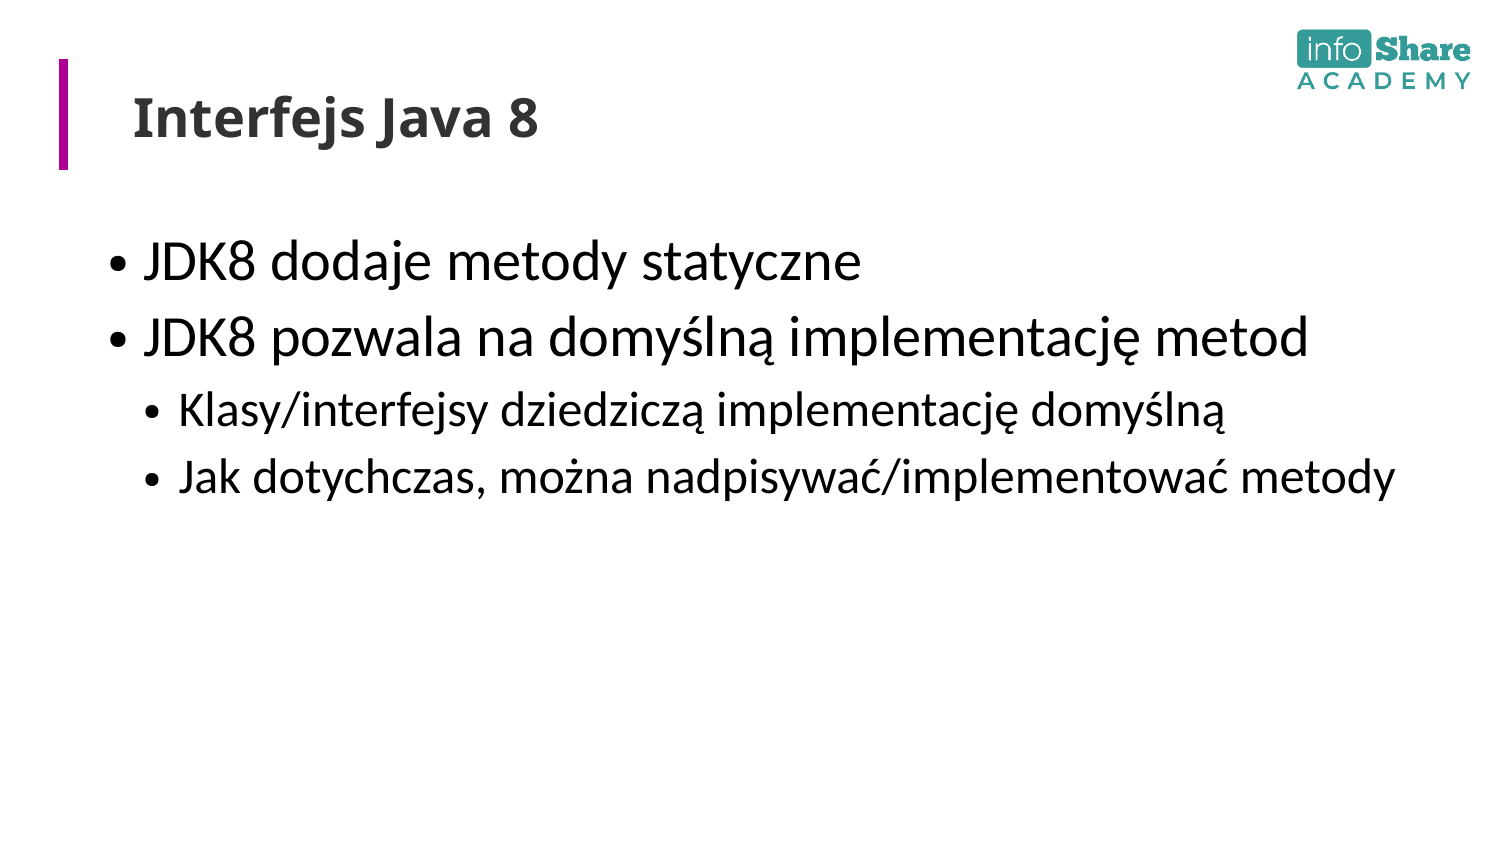

# Interfejs Java 8
JDK8 dodaje metody statyczne
JDK8 pozwala na domyślną implementację metod
Klasy/interfejsy dziedziczą implementację domyślną
Jak dotychczas, można nadpisywać/implementować metody